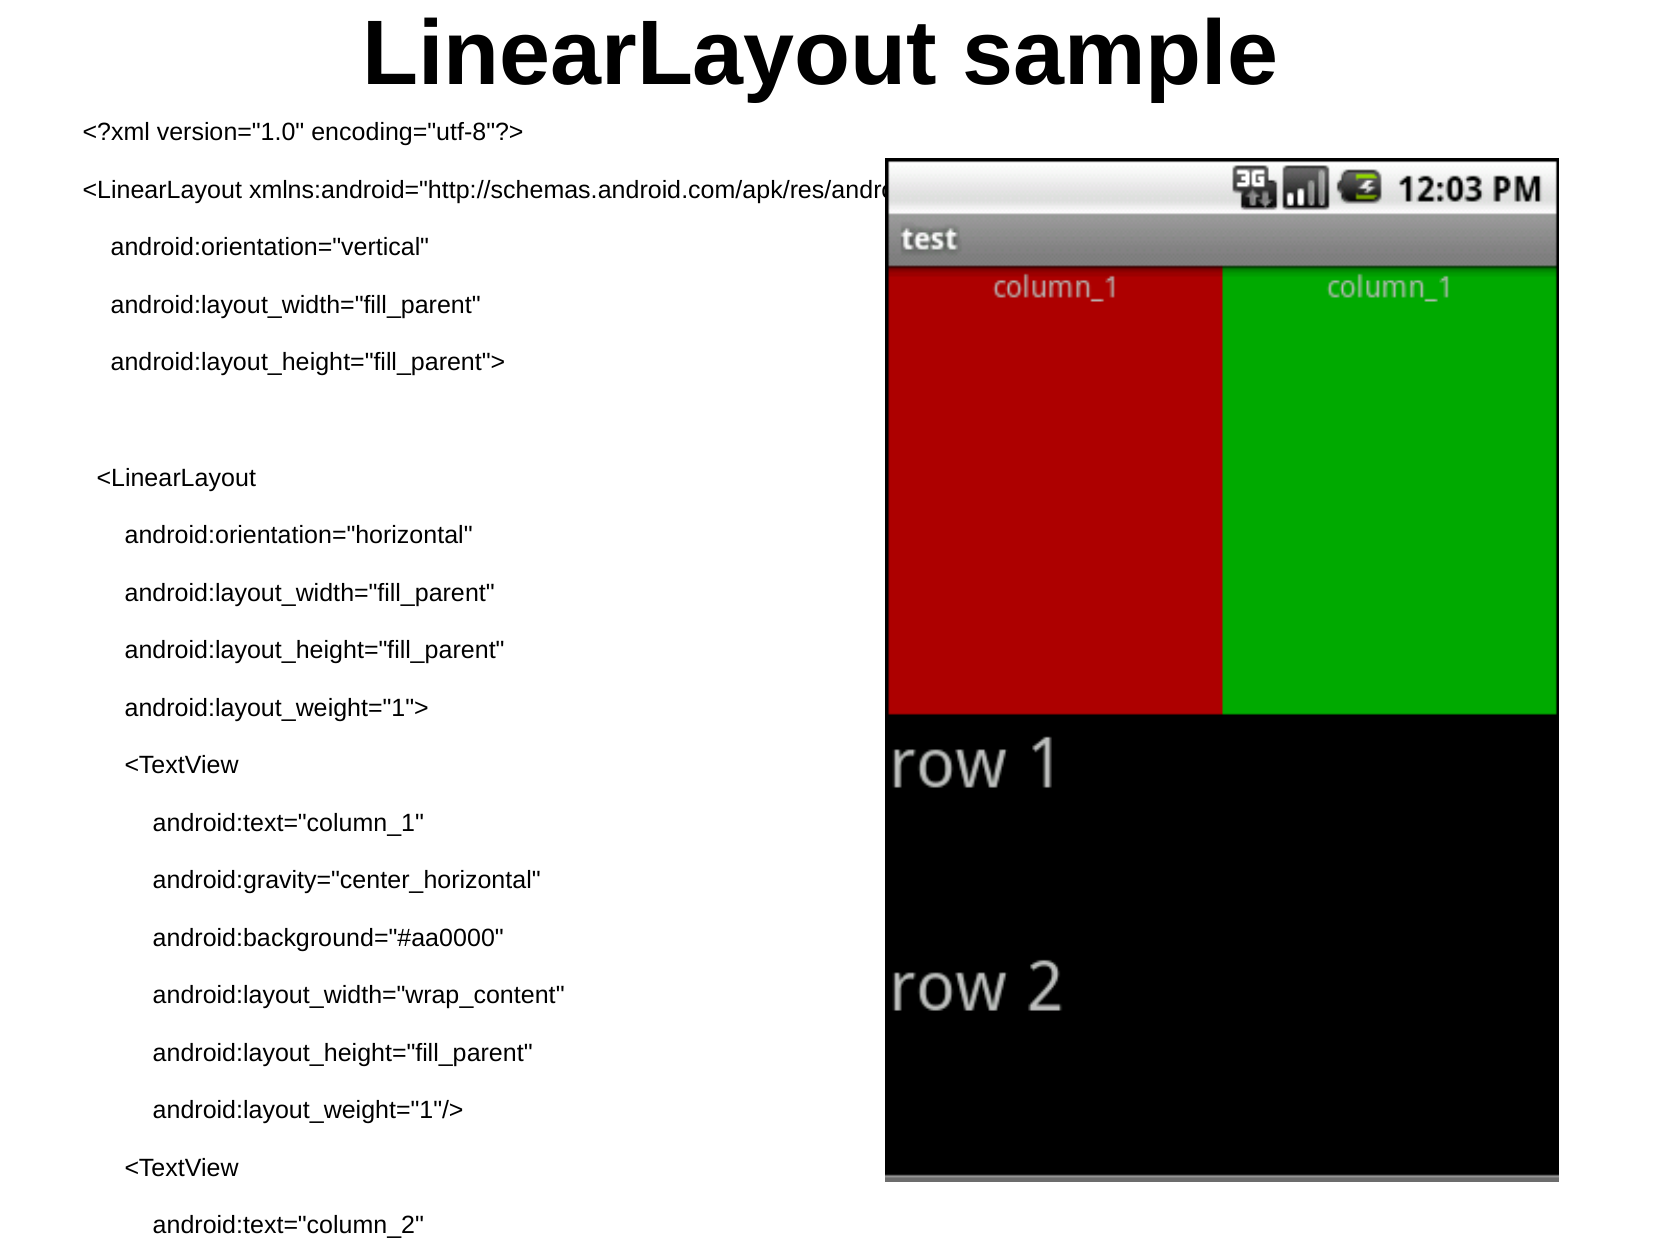

# LinearLayout sample
<?xml version="1.0" encoding="utf-8"?>
<LinearLayout xmlns:android="http://schemas.android.com/apk/res/android"
 android:orientation="vertical"
 android:layout_width="fill_parent"
 android:layout_height="fill_parent">
 <LinearLayout
 android:orientation="horizontal"
 android:layout_width="fill_parent"
 android:layout_height="fill_parent"
 android:layout_weight="1">
 <TextView
 android:text="column_1"
 android:gravity="center_horizontal"
 android:background="#aa0000"
 android:layout_width="wrap_content"
 android:layout_height="fill_parent"
 android:layout_weight="1"/>
 <TextView
 android:text="column_2"
 android:gravity="center_horizontal"
 android:background="#00aa00"
 android:layout_width="wrap_content"
 android:layout_height="fill_parent"
 android:layout_weight="1"/>
 </LinearLayout>
 <LinearLayout
 android:orientation="vertical"
 android:layout_width="fill_parent"
 android:layout_height="fill_parent"
 android:layout_weight="1">
 <TextView
 android:text="row 1"
 android:textSize="15pt"
 android:layout_width="fill_parent"
 android:layout_height="wrap_content"
 android:layout_weight="1"/>
 <TextView
 android:text="row 2"
 android:textSize="15pt"
 android:layout_width="fill_parent"
 android:layout_height="wrap_content"
 android:layout_weight="1"/>
 </LinearLayout>
</LinearLayout>